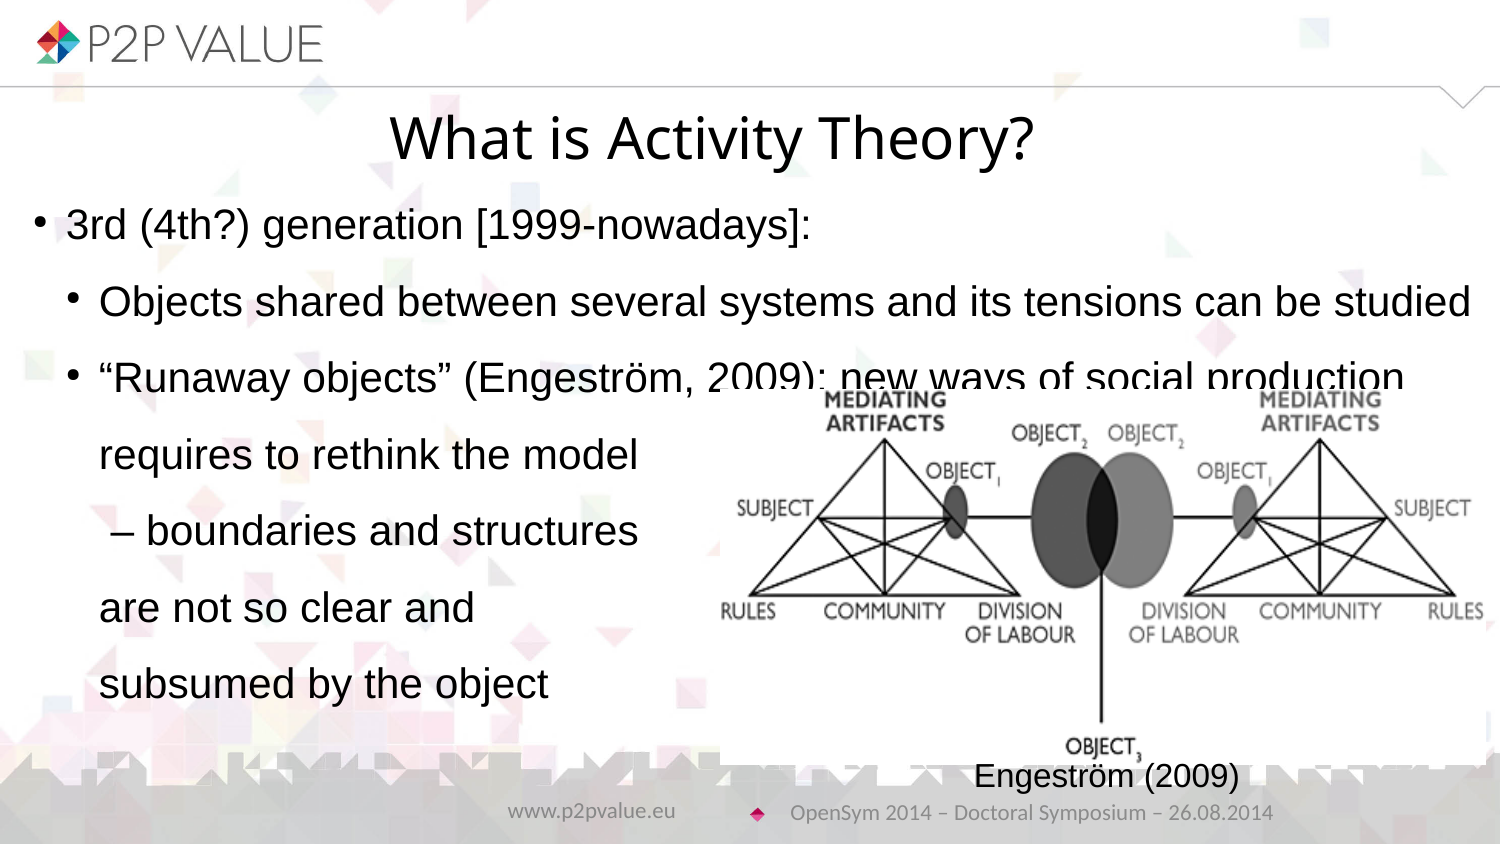

# What is Activity Theory?
3rd (4th?) generation [1999-nowadays]:
Objects shared between several systems and its tensions can be studied
“Runaway objects” (Engeström, 2009): new ways of social production requires to rethink the model
 – boundaries and structures
are not so clear and
subsumed by the object
Engeström (2009)
OpenSym 2014 – Doctoral Symposium – 26.08.2014
www.p2pvalue.eu